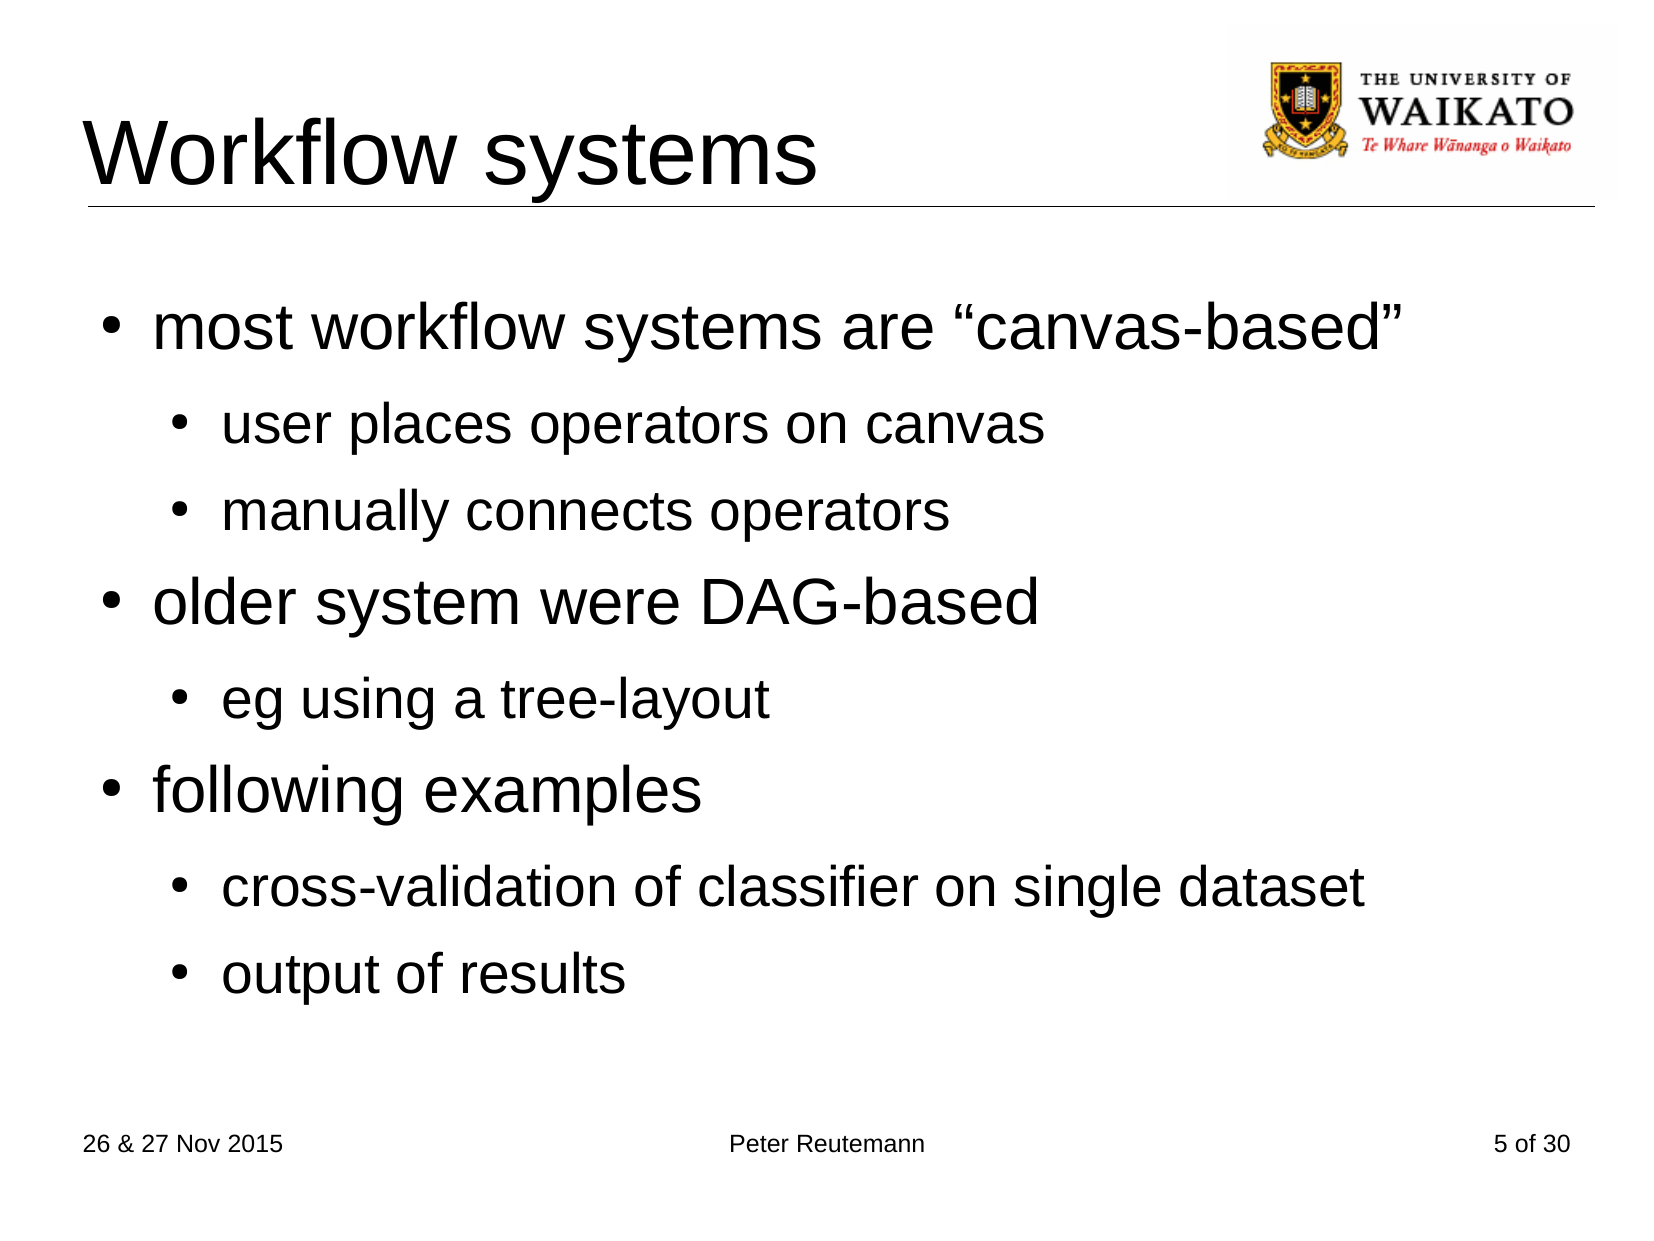

# Workflow systems
most workflow systems are “canvas-based”
user places operators on canvas
manually connects operators
older system were DAG-based
eg using a tree-layout
following examples
cross-validation of classifier on single dataset
output of results
26 & 27 Nov 2015
Peter Reutemann
5